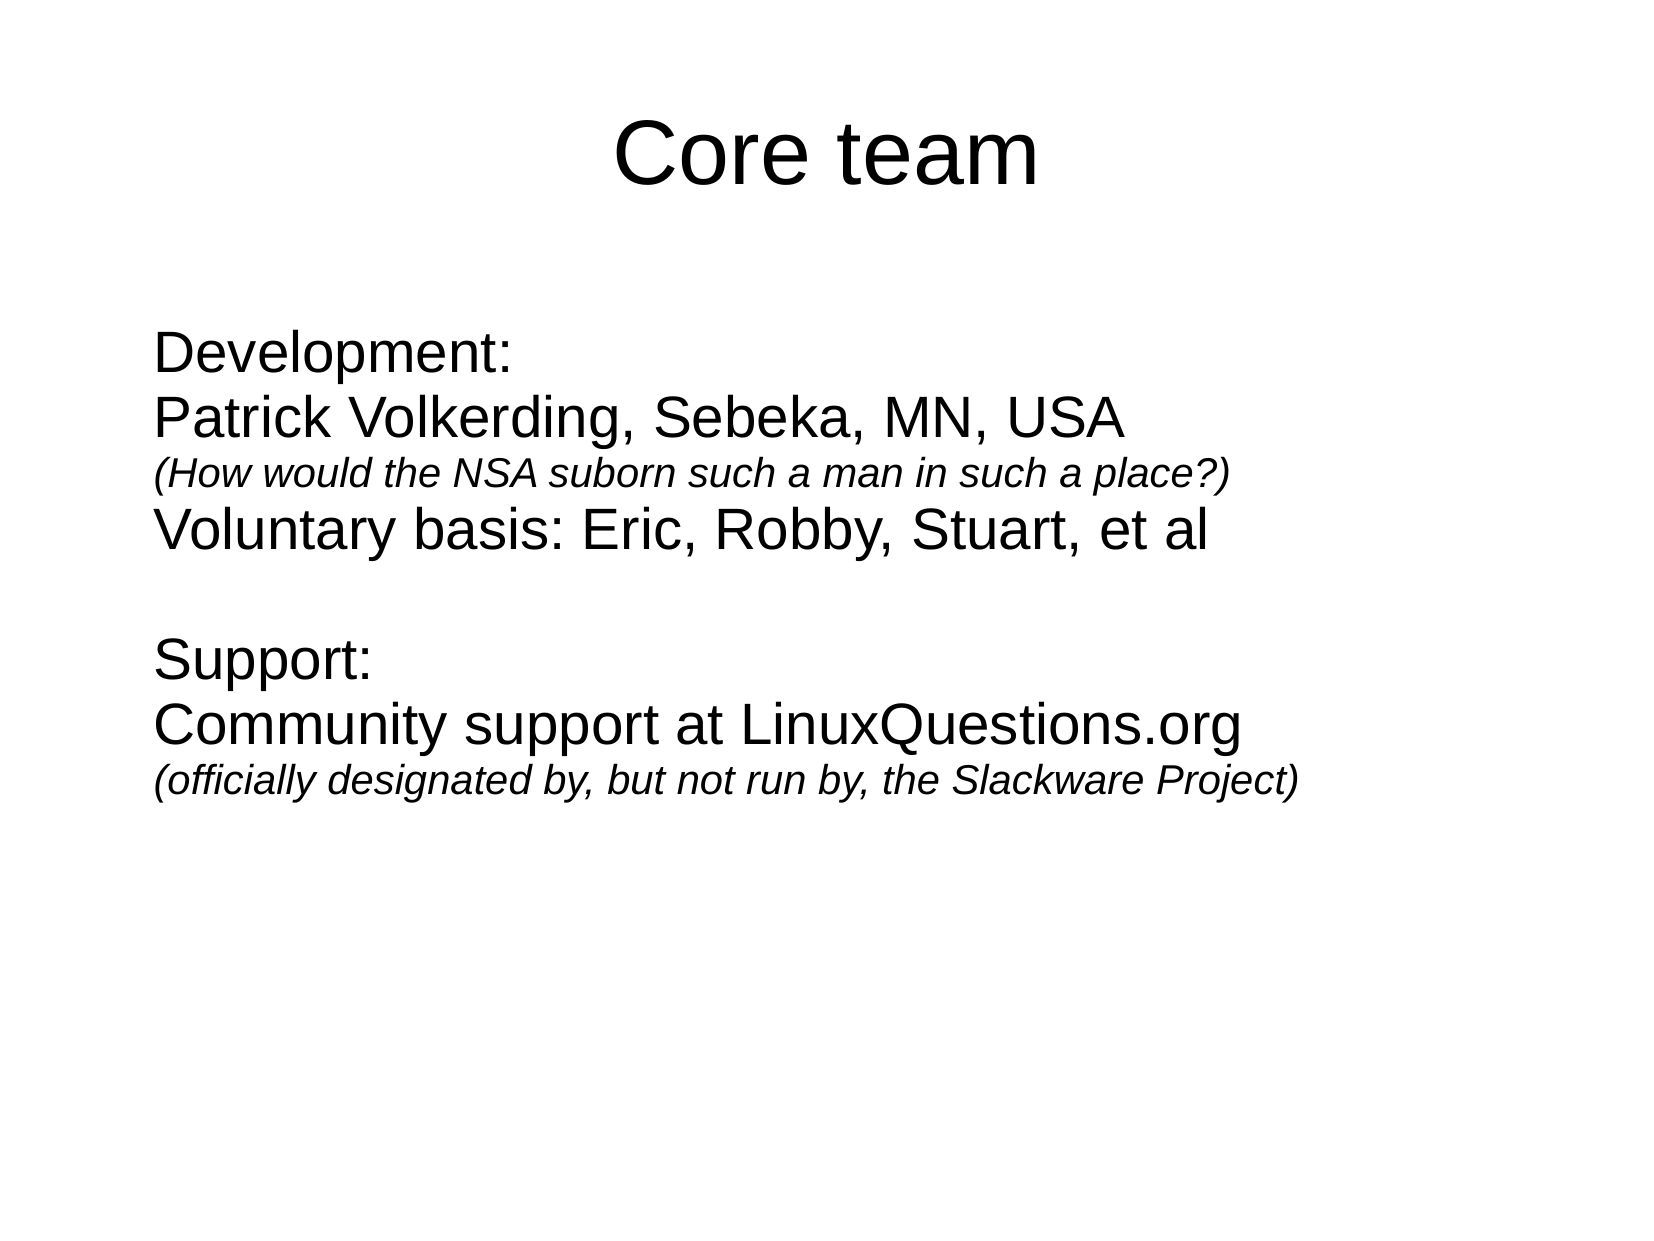

# Core team
Development:
Patrick Volkerding, Sebeka, MN, USA
(How would the NSA suborn such a man in such a place?)
Voluntary basis: Eric, Robby, Stuart, et al
Support:
Community support at LinuxQuestions.org
(officially designated by, but not run by, the Slackware Project)